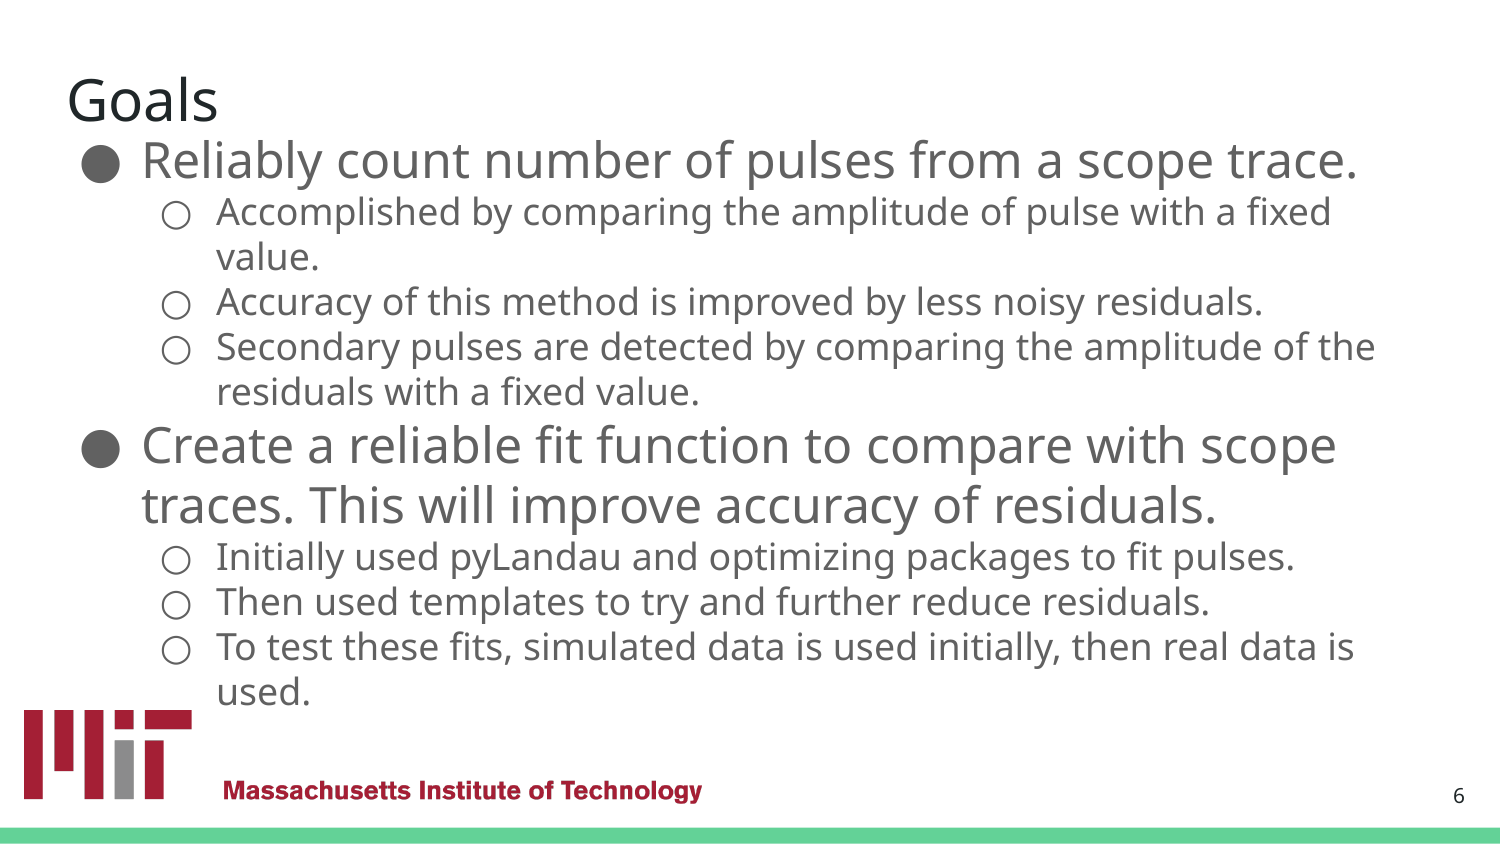

# Goals
Reliably count number of pulses from a scope trace.
Accomplished by comparing the amplitude of pulse with a fixed value.
Accuracy of this method is improved by less noisy residuals.
Secondary pulses are detected by comparing the amplitude of the residuals with a fixed value.
Create a reliable fit function to compare with scope traces. This will improve accuracy of residuals.
Initially used pyLandau and optimizing packages to fit pulses.
Then used templates to try and further reduce residuals.
To test these fits, simulated data is used initially, then real data is used.